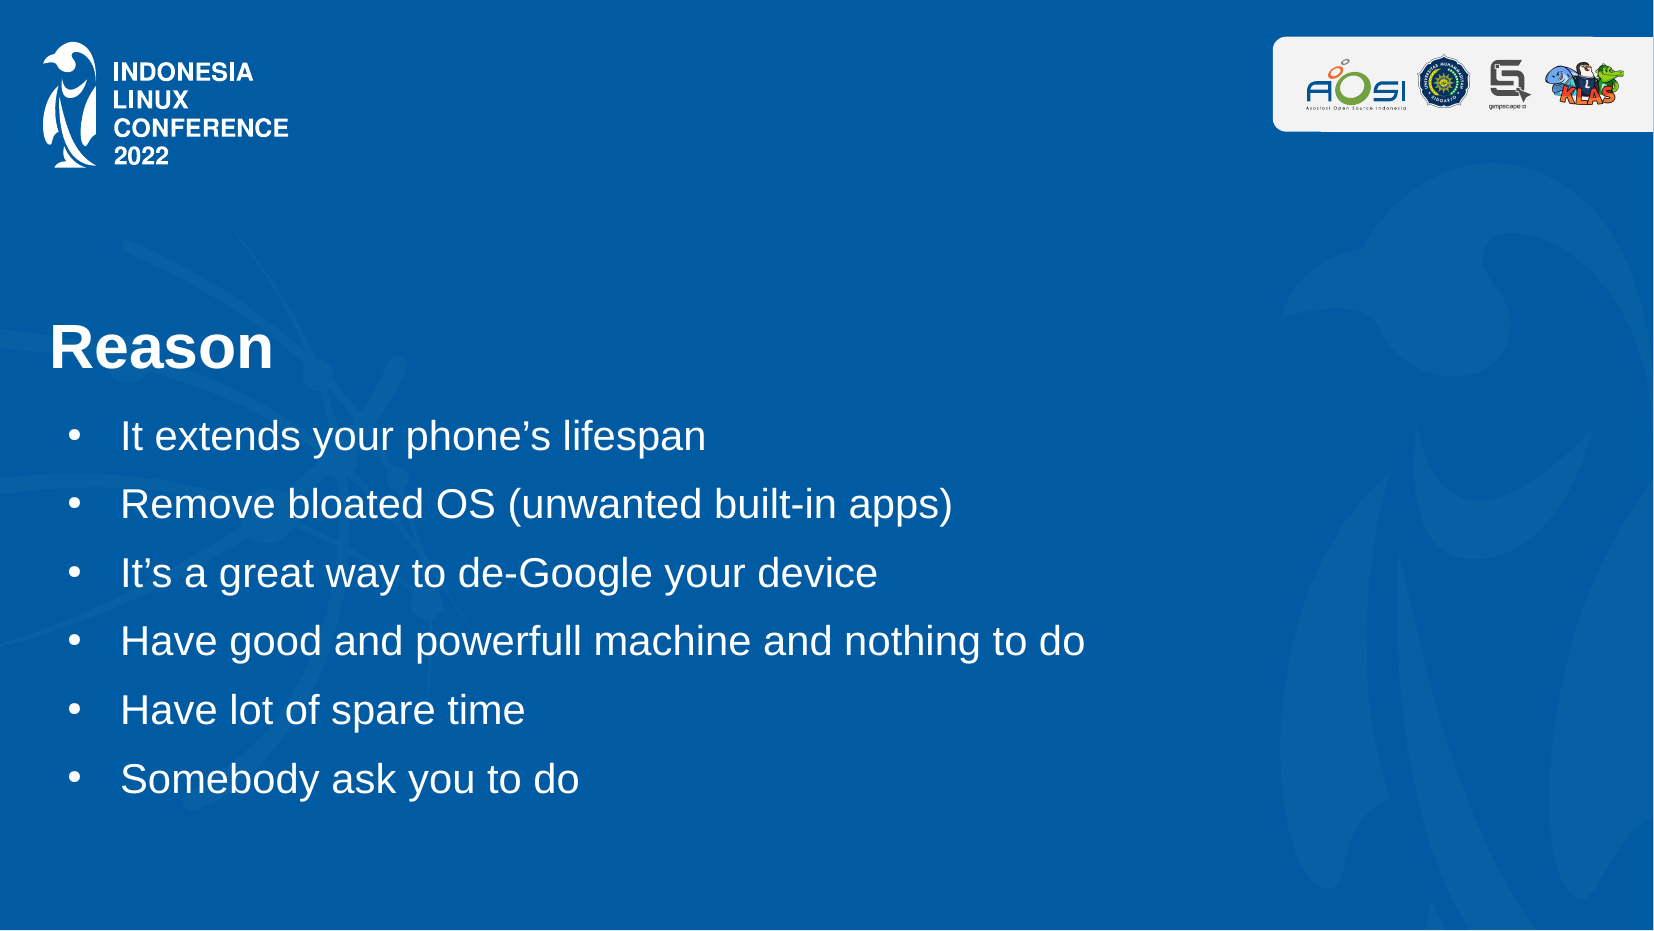

# Reason
It extends your phone’s lifespan
Remove bloated OS (unwanted built-in apps)
It’s a great way to de-Google your device
Have good and powerfull machine and nothing to do
Have lot of spare time
Somebody ask you to do